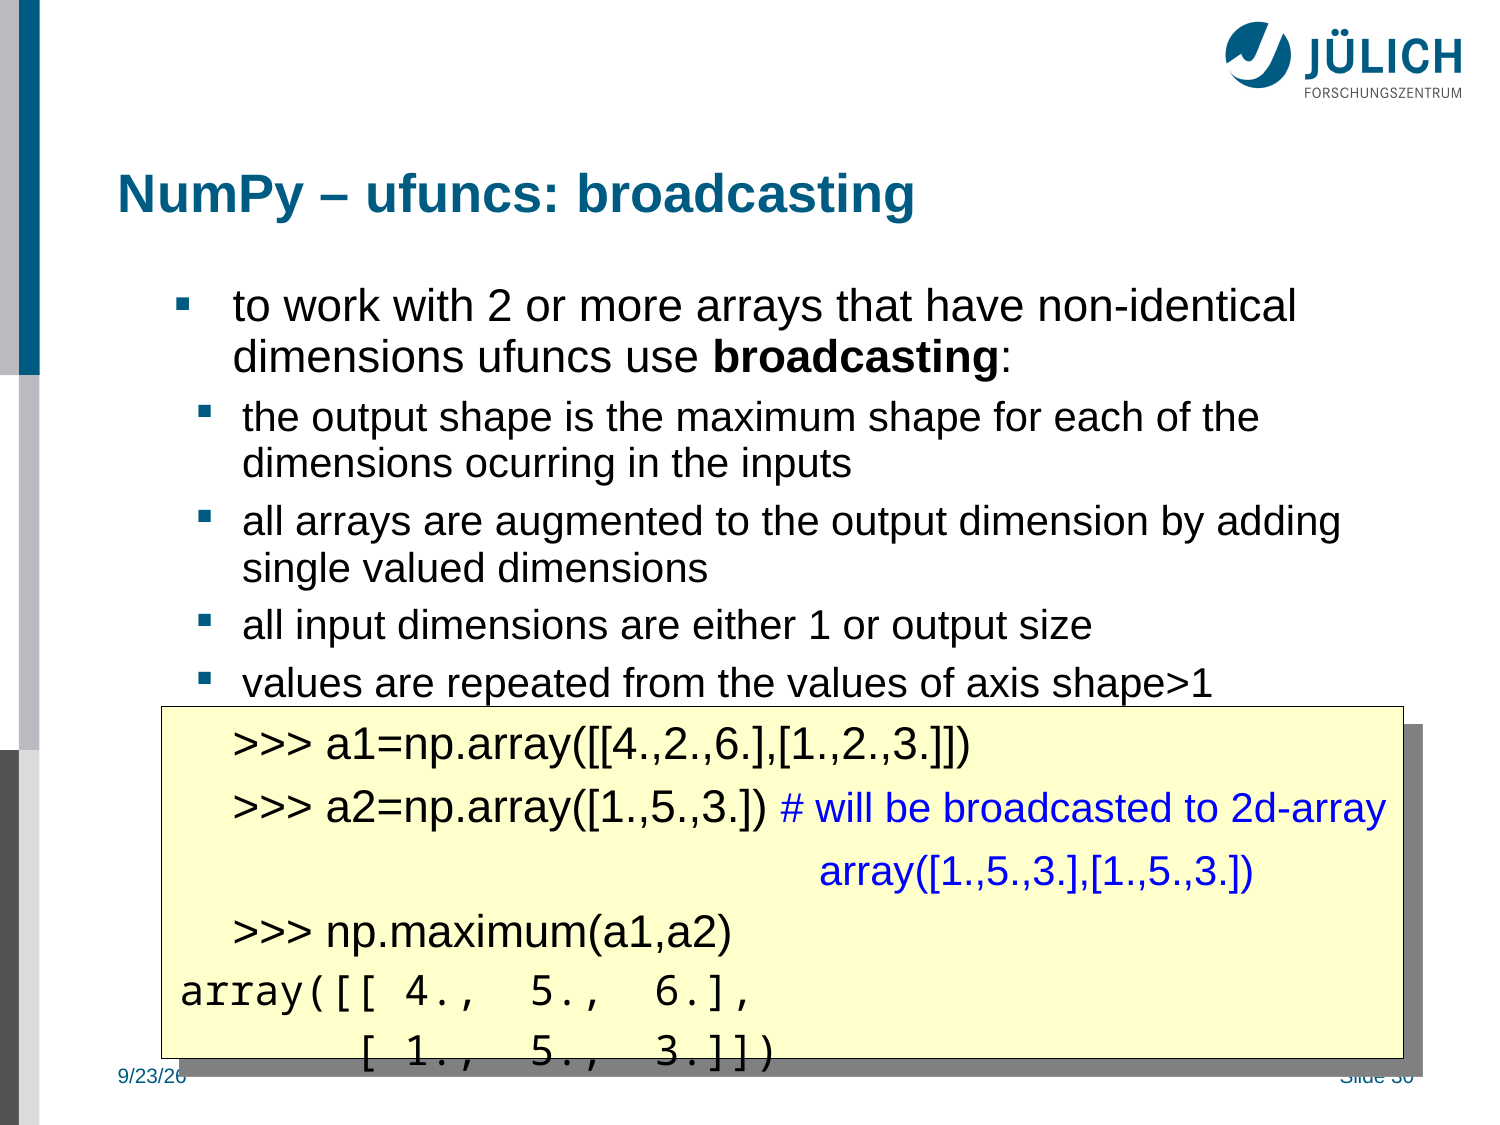

# NumPy – ufuncs: broadcasting
to work with 2 or more arrays that have non-identical dimensions ufuncs use broadcasting:
the output shape is the maximum shape for each of the dimensions ocurring in the inputs
all arrays are augmented to the output dimension by adding single valued dimensions
all input dimensions are either 1 or output size
values are repeated from the values of axis shape>1
>>> a1=np.array([[4.,2.,6.],[1.,2.,3.]])
>>> a2=np.array([1.,5.,3.]) # will be broadcasted to 2d-array
 array([1.,5.,3.],[1.,5.,3.])
>>> np.maximum(a1,a2)
array([[ 4., 5., 6.],
 [ 1., 5., 3.]])